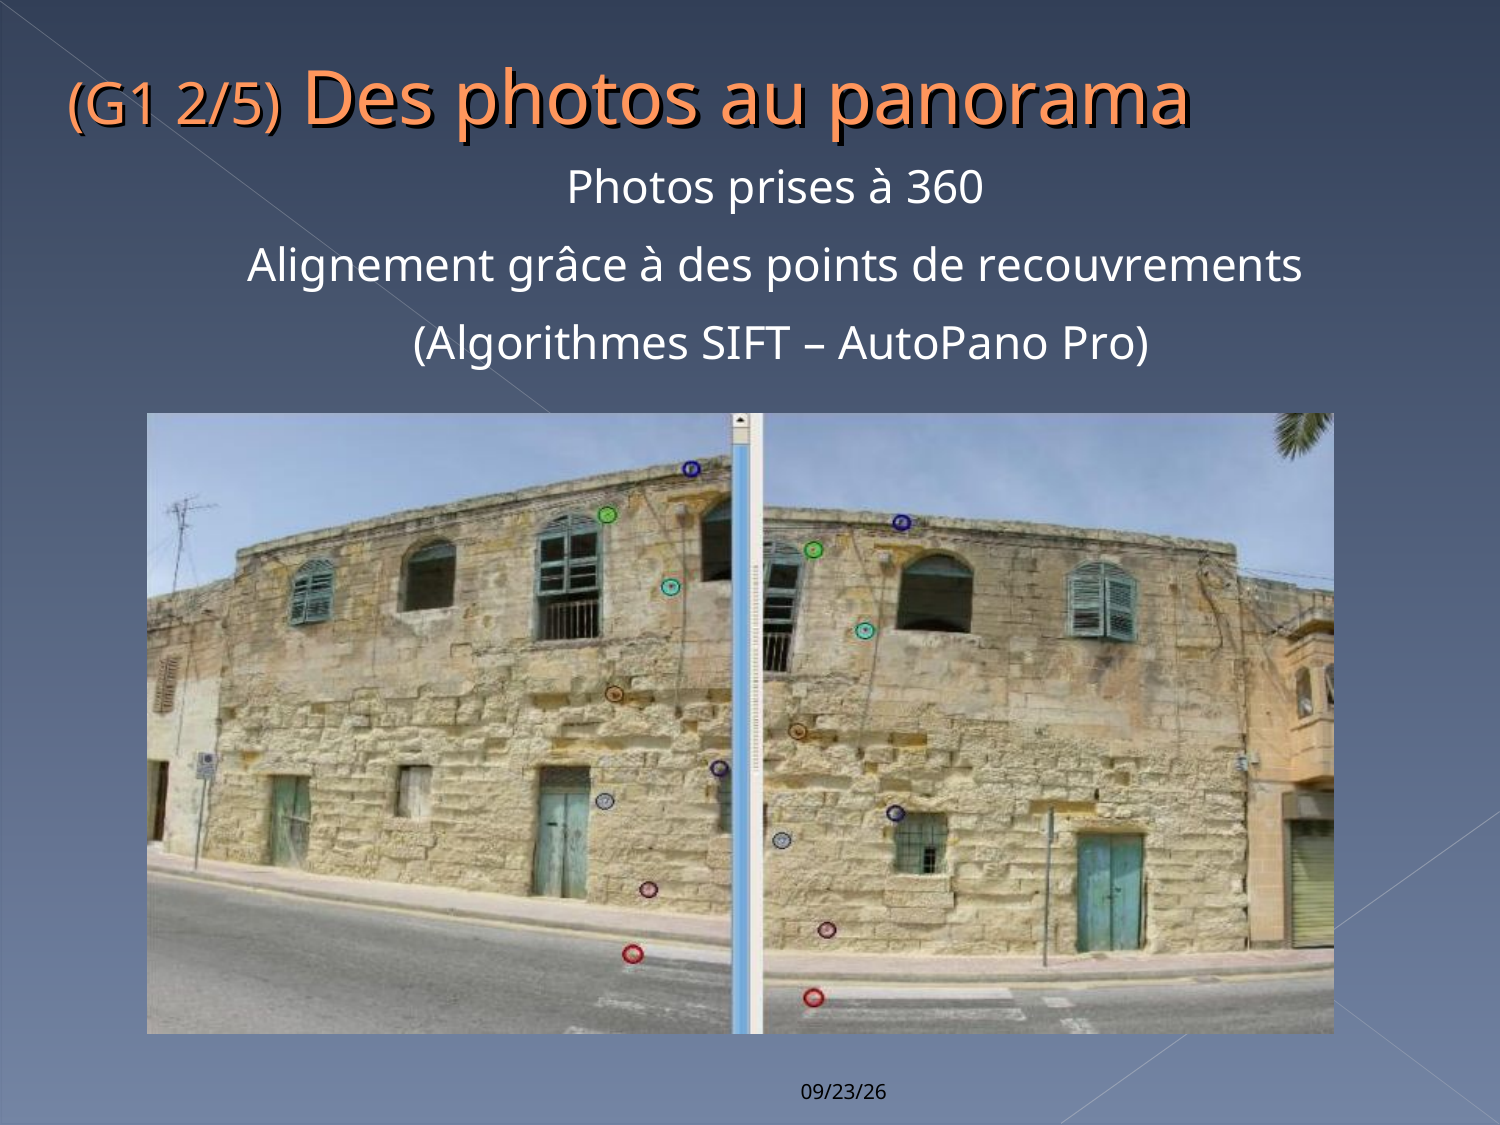

# (G1 2/5) Des photos au panorama
Photos prises à 360
Alignement grâce à des points de recouvrements
 (Algorithmes SIFT – AutoPano Pro)